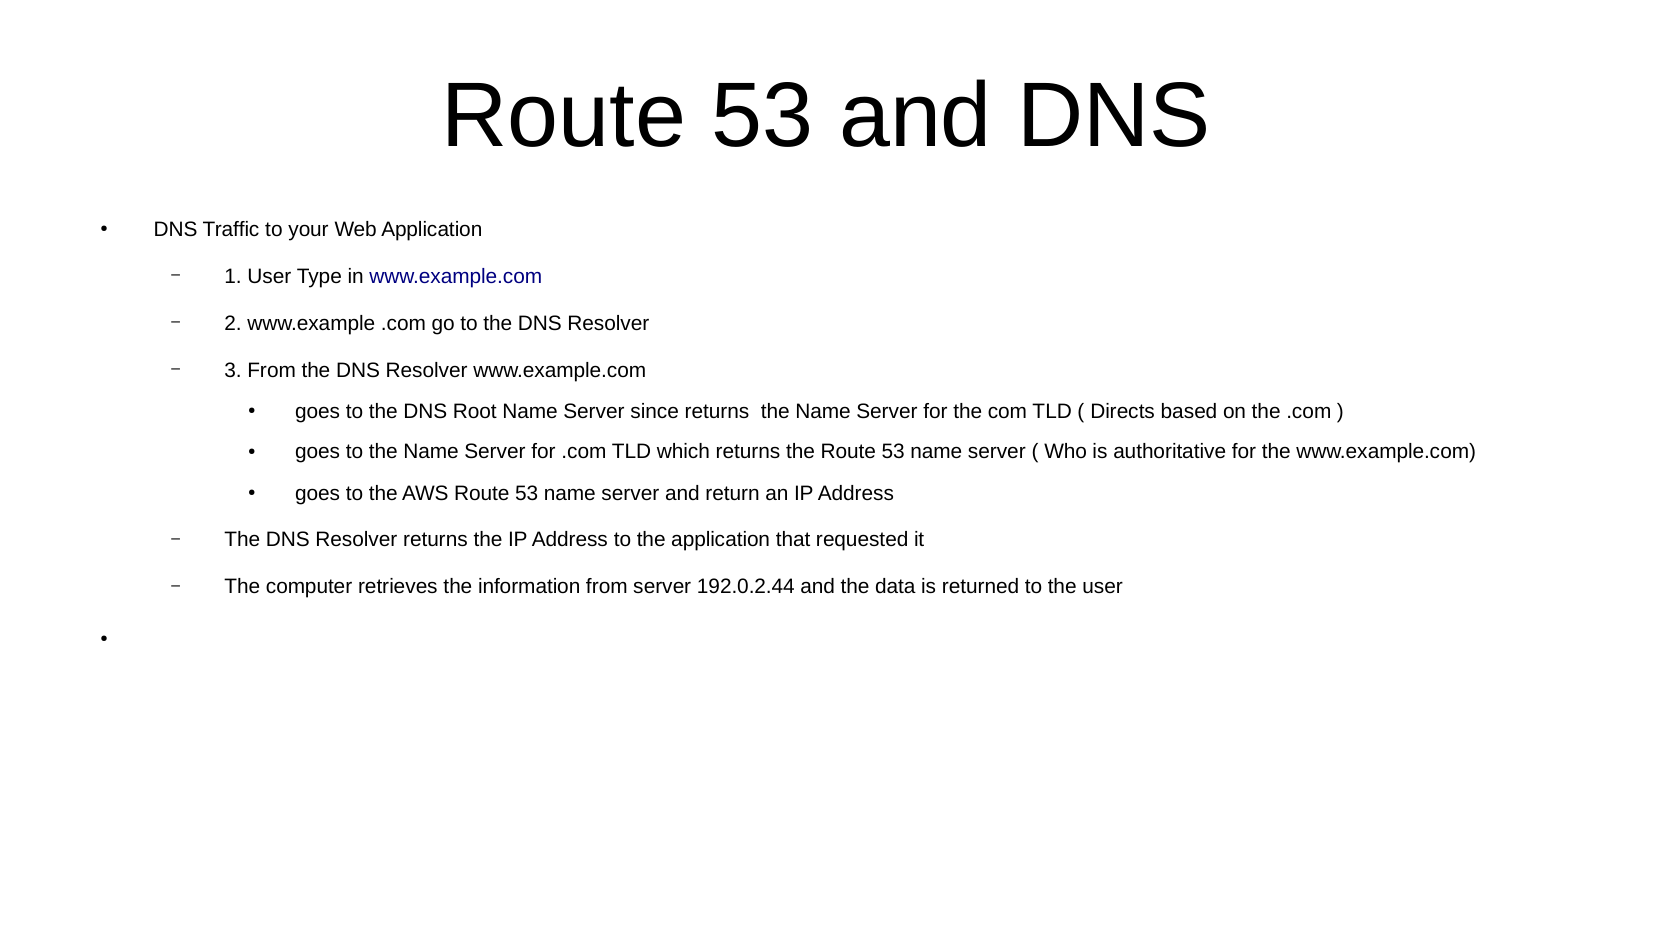

# Route 53 and DNS
DNS Traffic to your Web Application
1. User Type in www.example.com
2. www.example .com go to the DNS Resolver
3. From the DNS Resolver www.example.com
goes to the DNS Root Name Server since returns the Name Server for the com TLD ( Directs based on the .com )
goes to the Name Server for .com TLD which returns the Route 53 name server ( Who is authoritative for the www.example.com)
goes to the AWS Route 53 name server and return an IP Address
The DNS Resolver returns the IP Address to the application that requested it
The computer retrieves the information from server 192.0.2.44 and the data is returned to the user